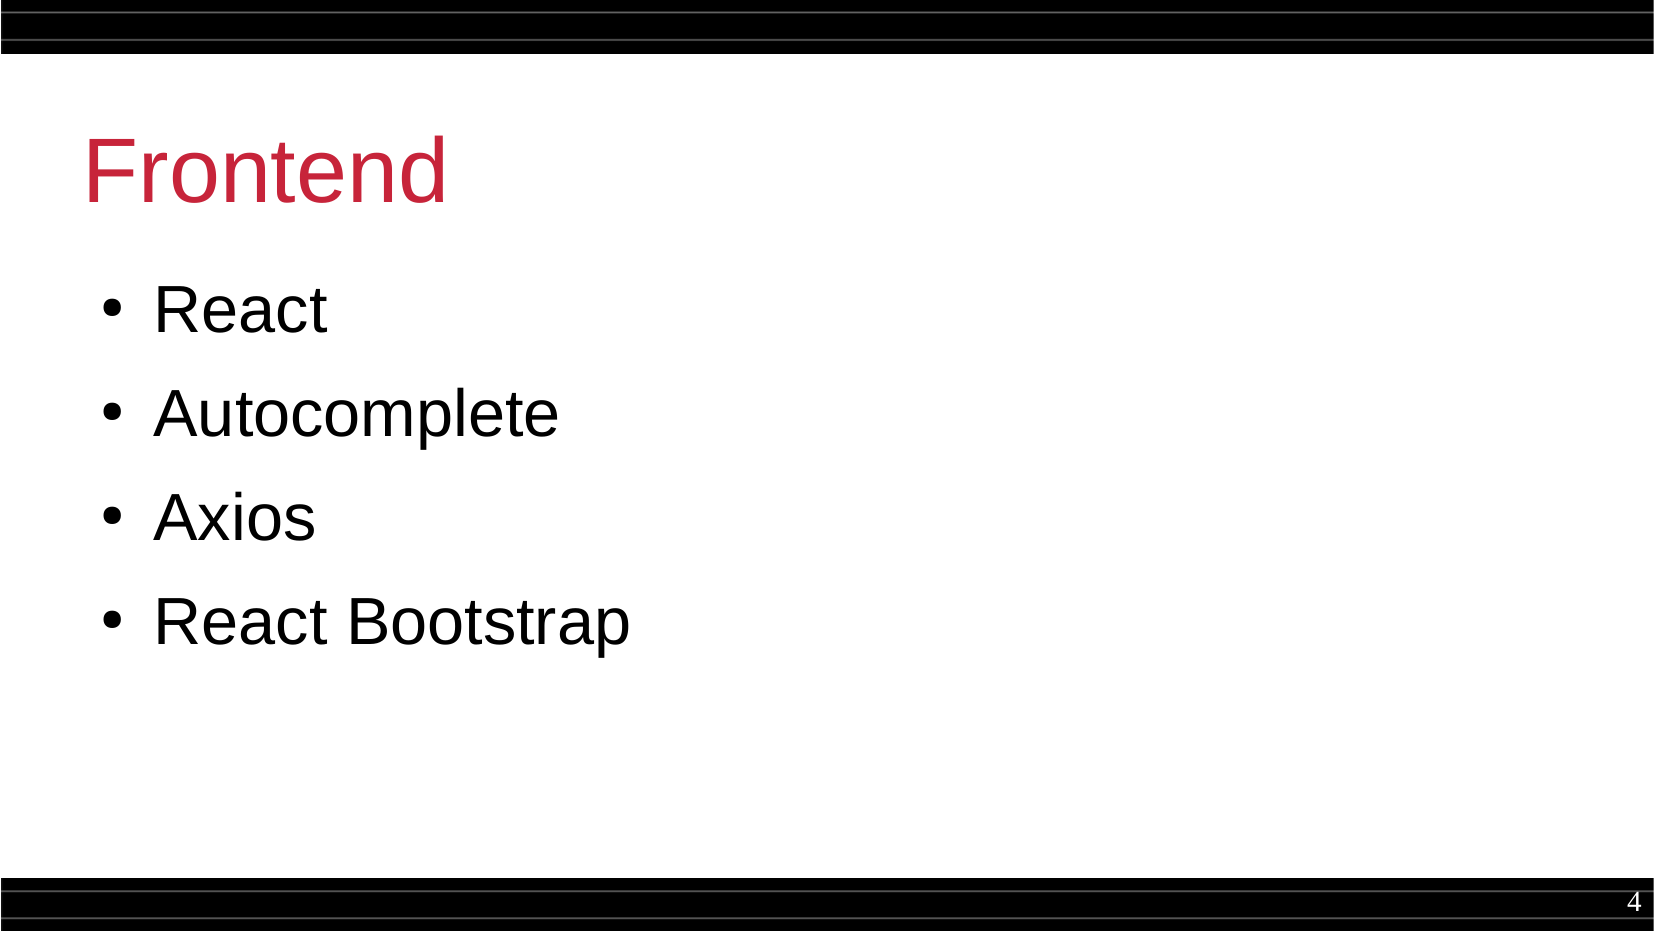

# Frontend
React
Autocomplete
Axios
React Bootstrap